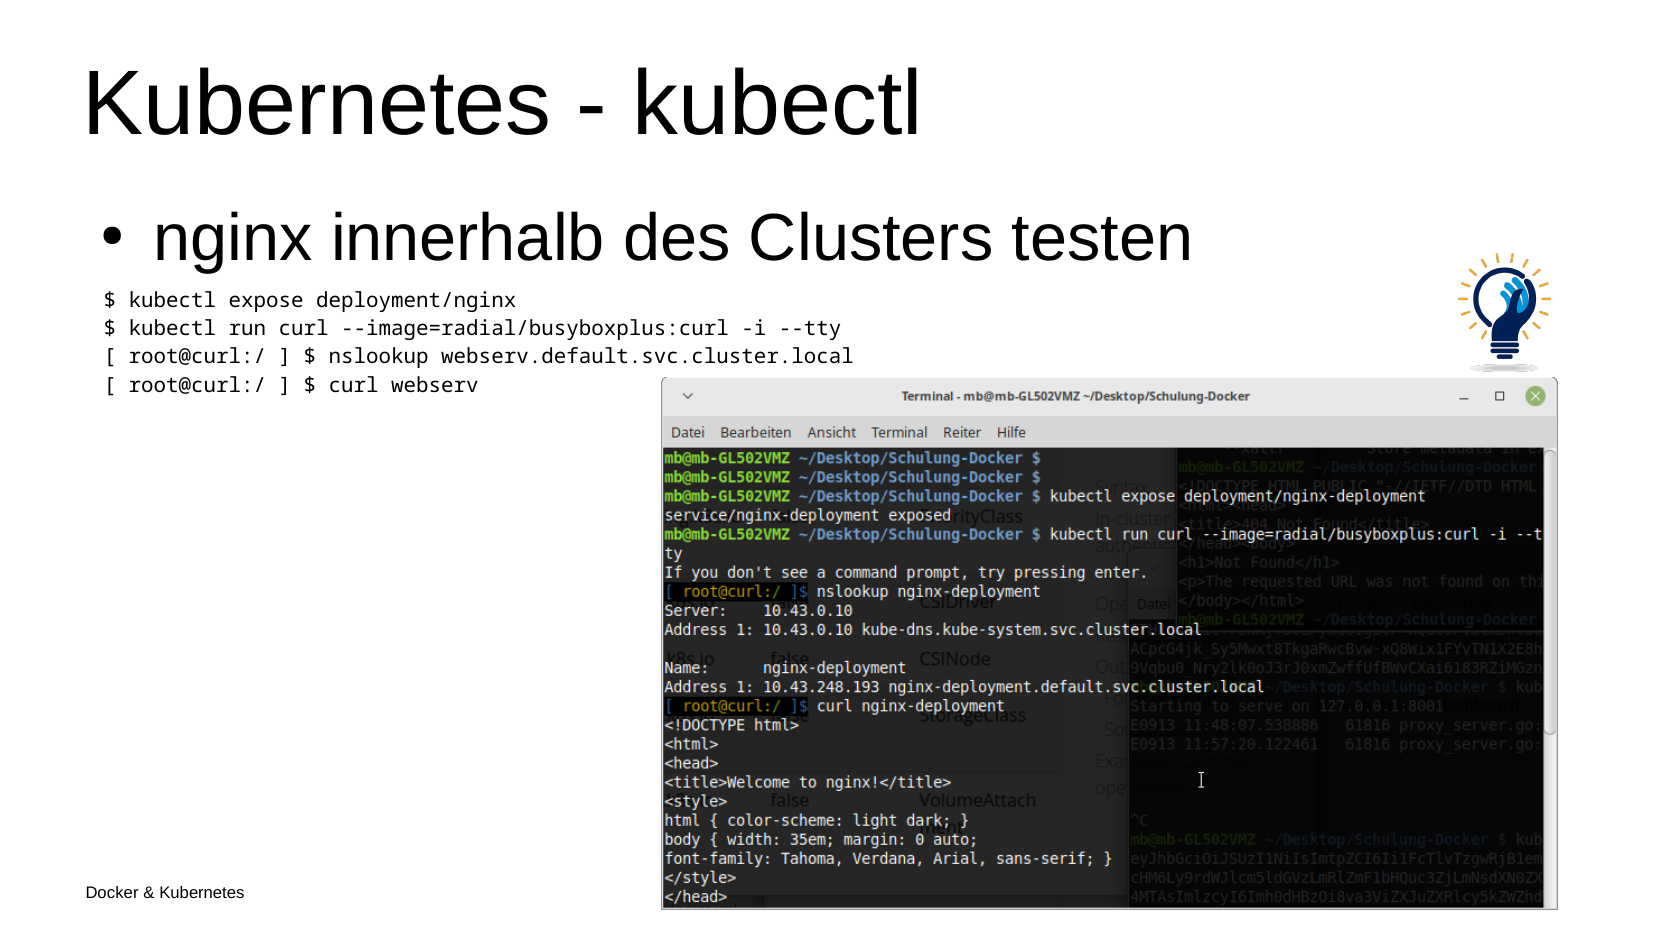

# Kubernetes - kubectl
nginx innerhalb des Clusters testen
$ kubectl expose deployment/nginx
$ kubectl run curl --image=radial/busyboxplus:curl -i --tty
[ root@curl:/ ] $ nslookup webserv.default.svc.cluster.local
[ root@curl:/ ] $ curl webserv
Docker & Kubernetes																Dr. Matthias Boldt